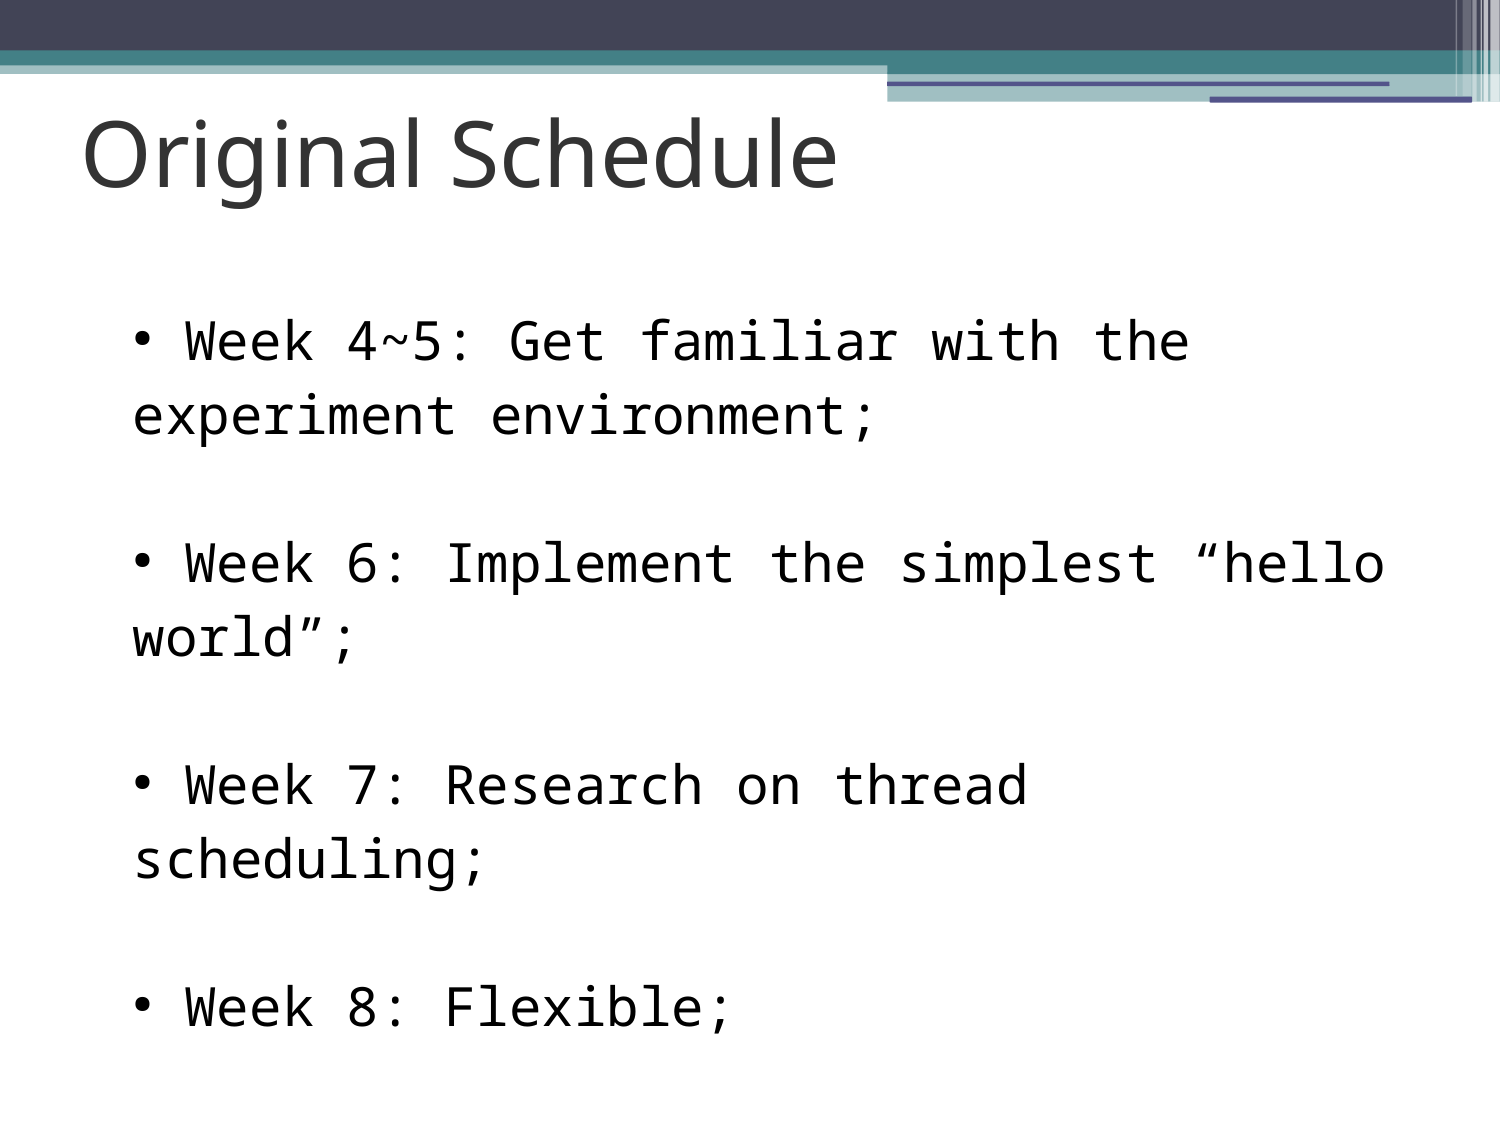

Original Schedule
 Week 4~5: Get familiar with the experiment environment;
 Week 6: Implement the simplest “hello world”;
 Week 7: Research on thread scheduling;
 Week 8: Flexible;